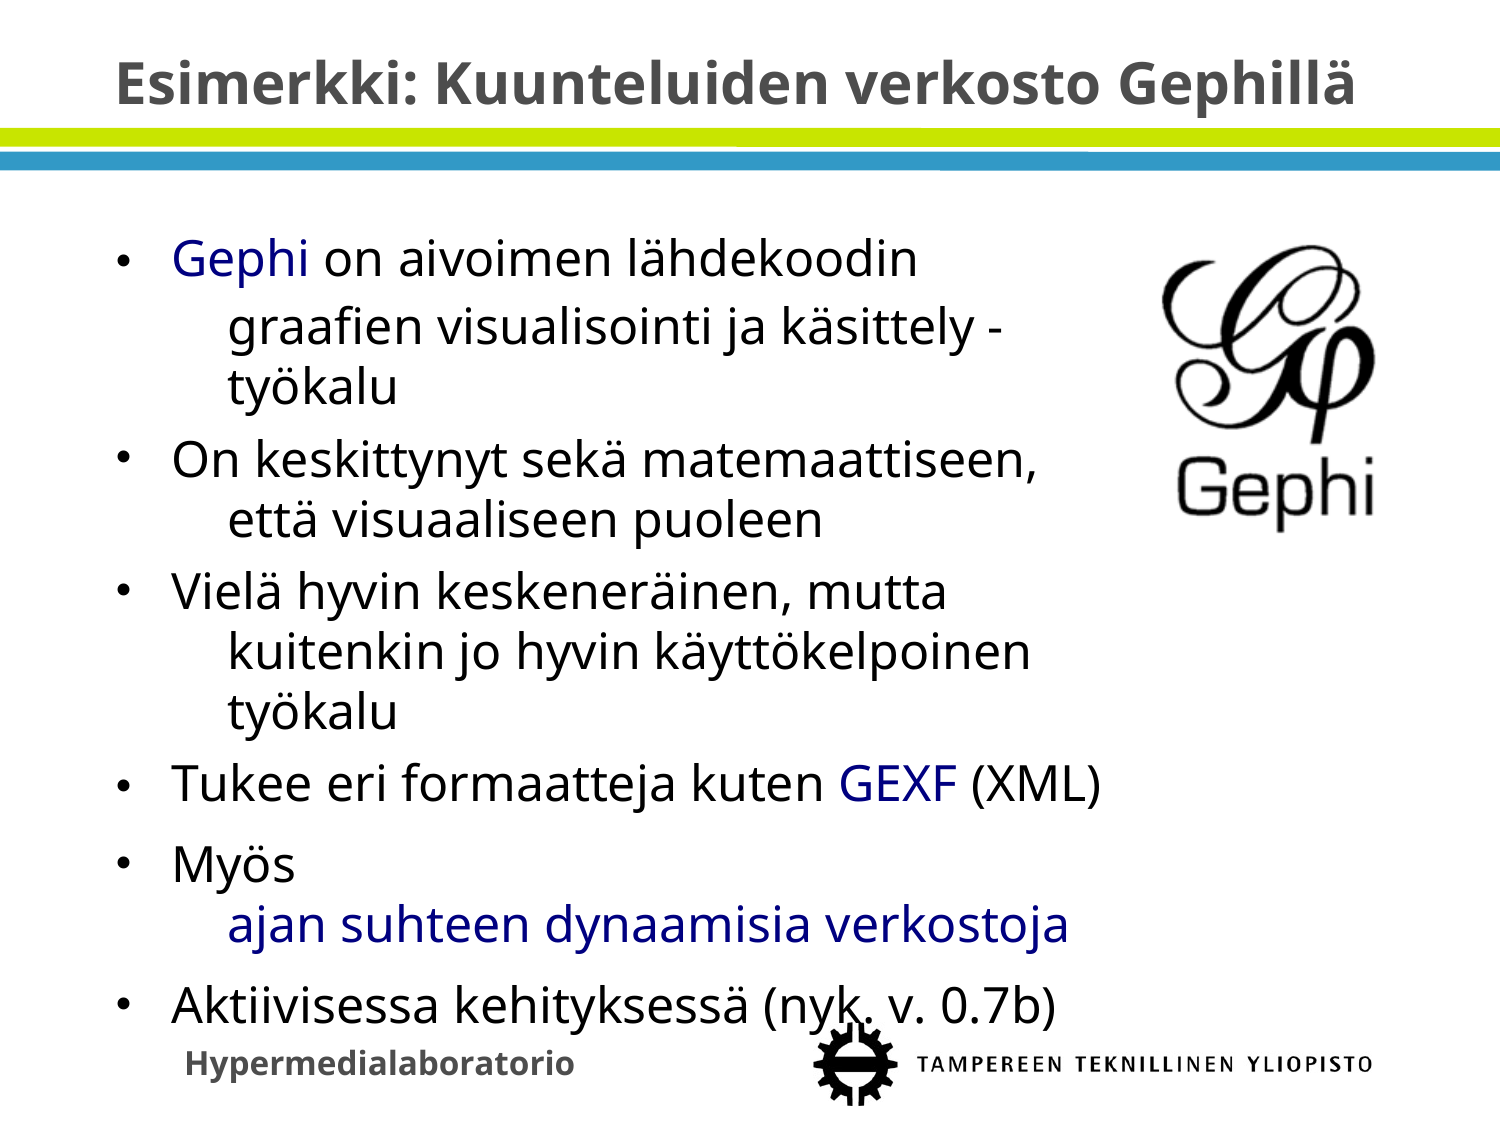

# Esimerkki: Kuunteluiden verkosto Gephillä
Gephi on aivoimen lähdekoodin graafien visualisointi ja käsittely -työkalu
On keskittynyt sekä matemaattiseen, että visuaaliseen puoleen
Vielä hyvin keskeneräinen, mutta kuitenkin jo hyvin käyttökelpoinen työkalu
Tukee eri formaatteja kuten GEXF (XML)
Myös ajan suhteen dynaamisia verkostoja
Aktiivisessa kehityksessä (nyk. v. 0.7b)